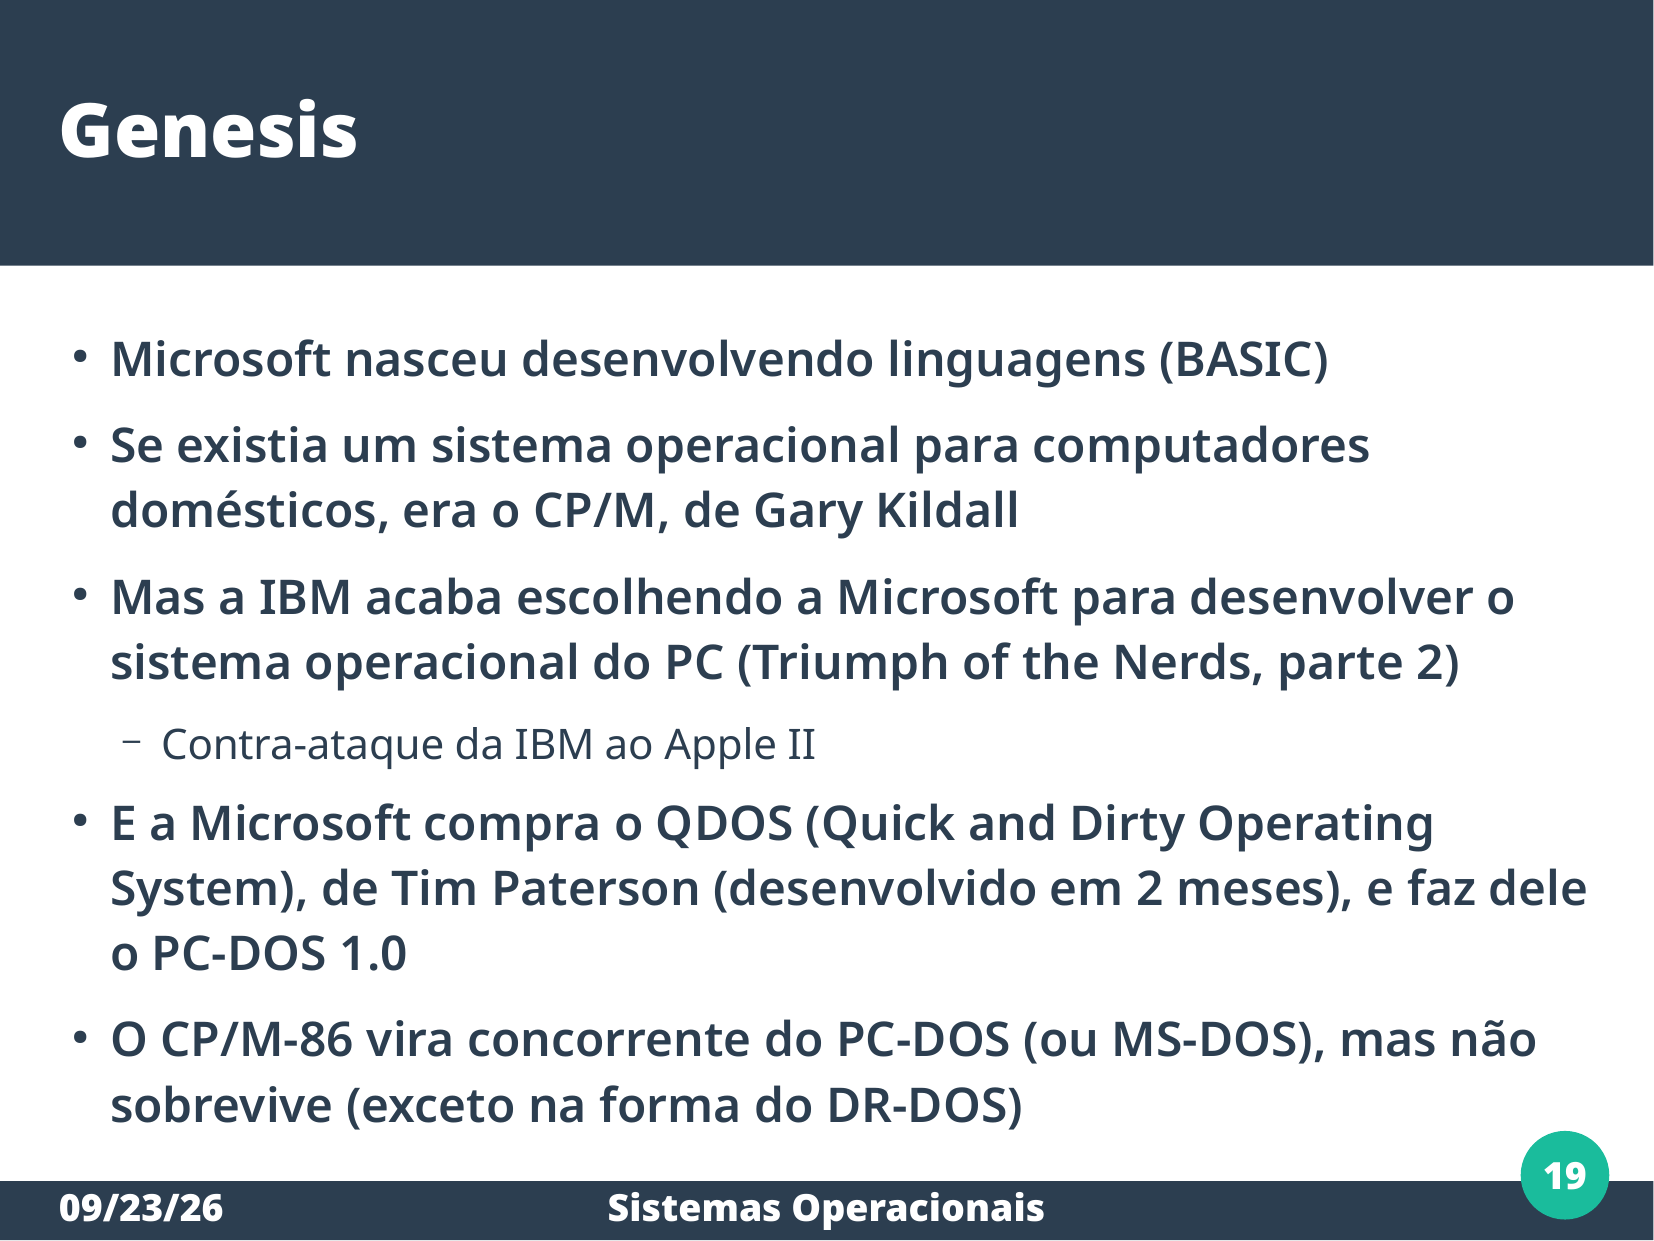

Genesis
# Microsoft nasceu desenvolvendo linguagens (BASIC)
Se existia um sistema operacional para computadores domésticos, era o CP/M, de Gary Kildall
Mas a IBM acaba escolhendo a Microsoft para desenvolver o sistema operacional do PC (Triumph of the Nerds, parte 2)
Contra-ataque da IBM ao Apple II
E a Microsoft compra o QDOS (Quick and Dirty Operating System), de Tim Paterson (desenvolvido em 2 meses), e faz dele o PC-DOS 1.0
O CP/M-86 vira concorrente do PC-DOS (ou MS-DOS), mas não sobrevive (exceto na forma do DR-DOS)
19
Sistemas Operacionais